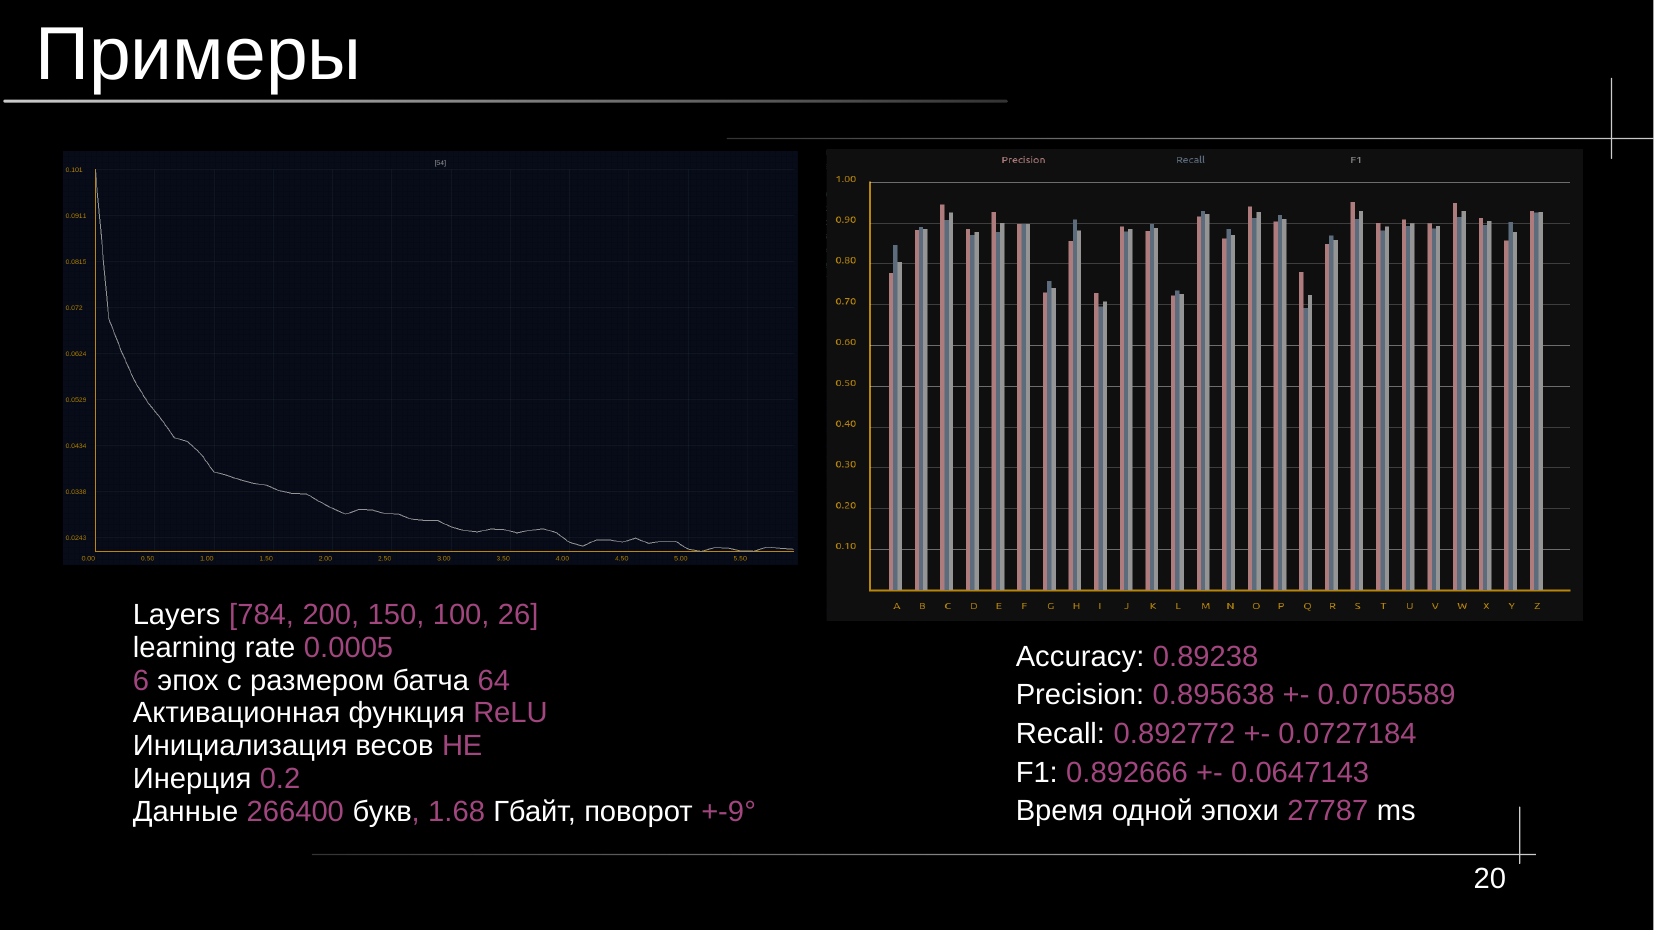

# Примеры
Layers [784, 200, 150, 100, 26]
learning rate 0.0005
6 эпох с размером батча 64
Активационная функция ReLU
Инициализация весов HE
Инерция 0.2
Данные 266400 букв, 1.68 Гбайт, поворот +-9°
	Accuracy: 0.89238
	Precision: 0.895638 +- 0.0705589
	Recall: 0.892772 +- 0.0727184
	F1: 0.892666 +- 0.0647143
	Время одной эпохи 27787 ms
20